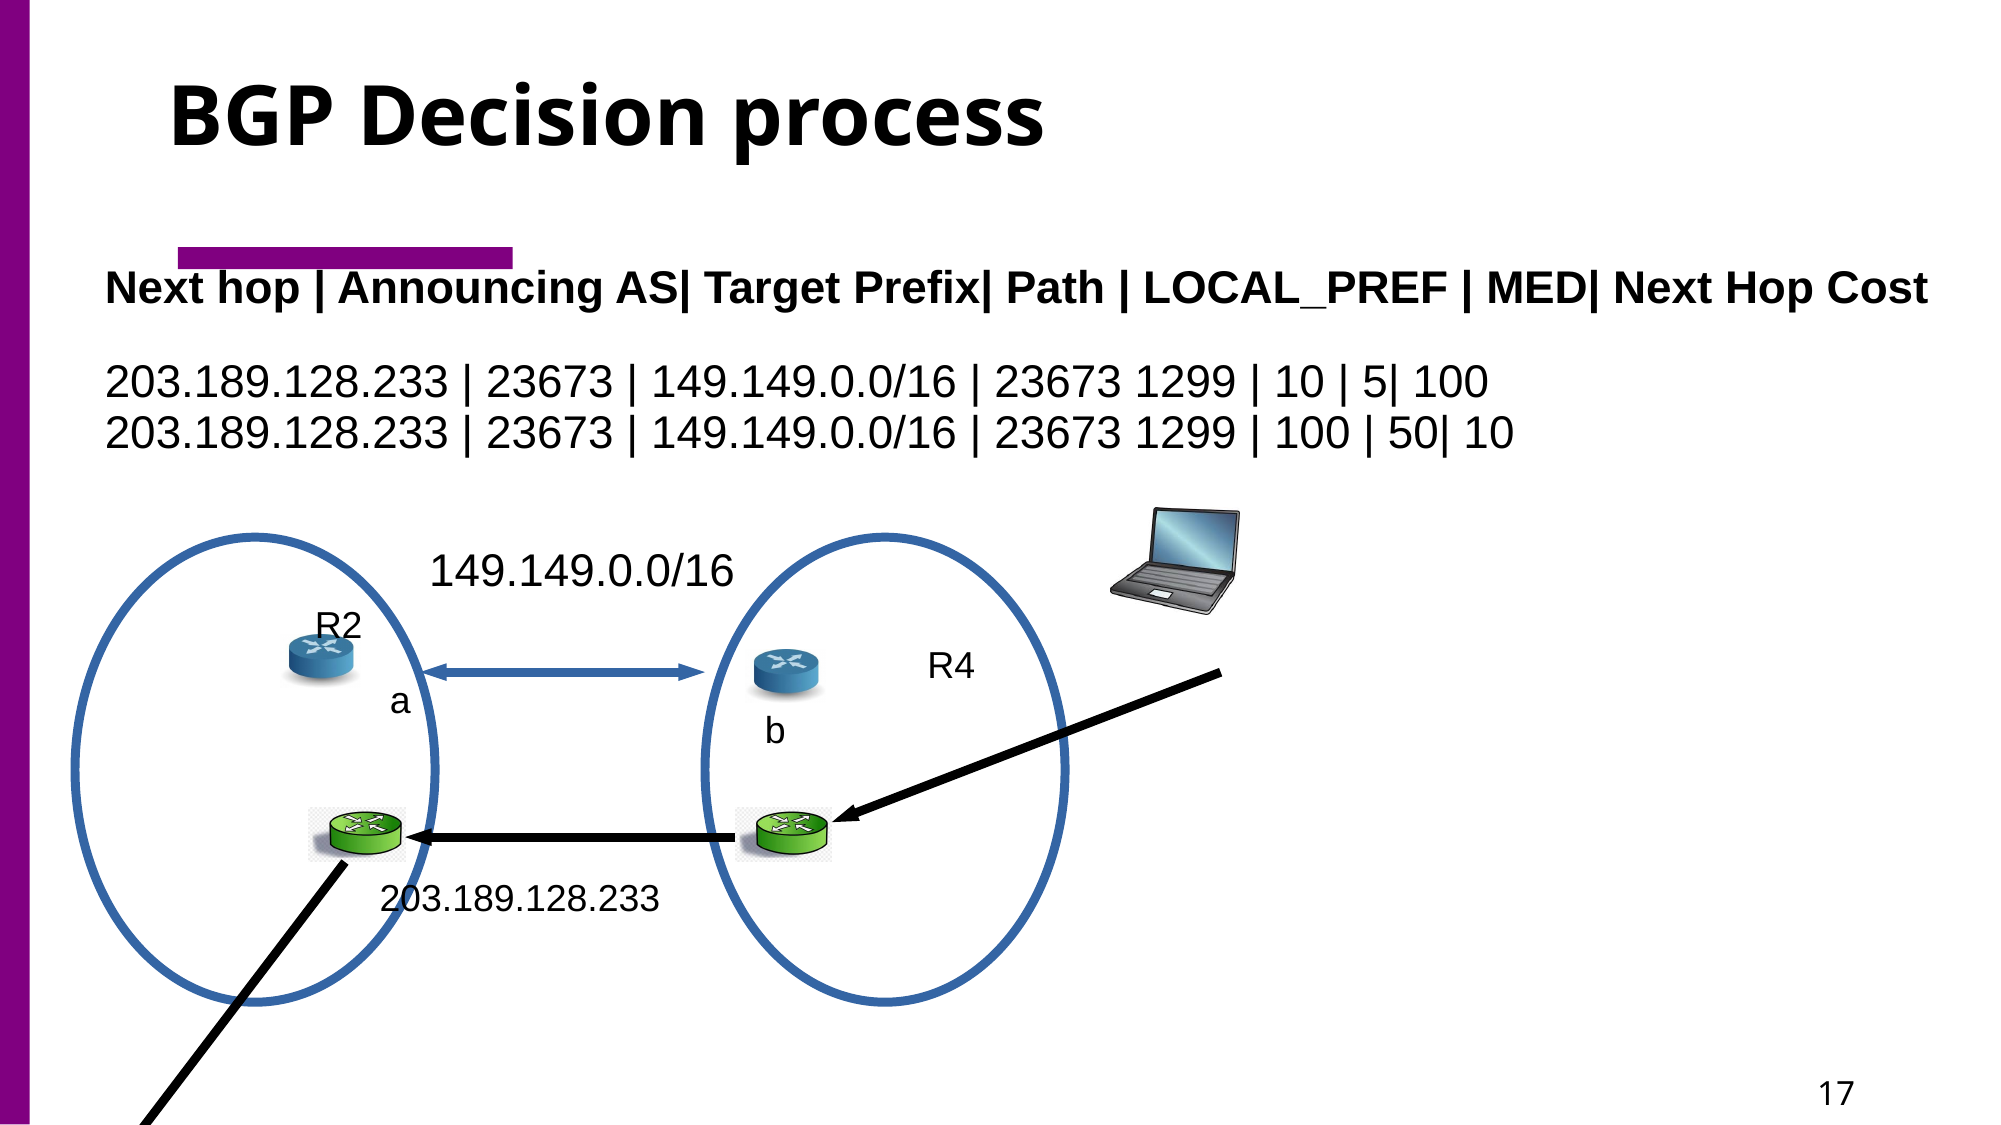

# BGP Decision process
Next hop | Announcing AS| Target Prefix| Path | LOCAL_PREF | MED| Next Hop Cost
203.189.128.233 | 23673 | 149.149.0.0/16 | 23673 1299 | 10 | 5| 100
203.189.128.233 | 23673 | 149.149.0.0/16 | 23673 1299 | 100 | 50| 10
149.149.0.0/16
R2
R4
a
b
203.189.128.233